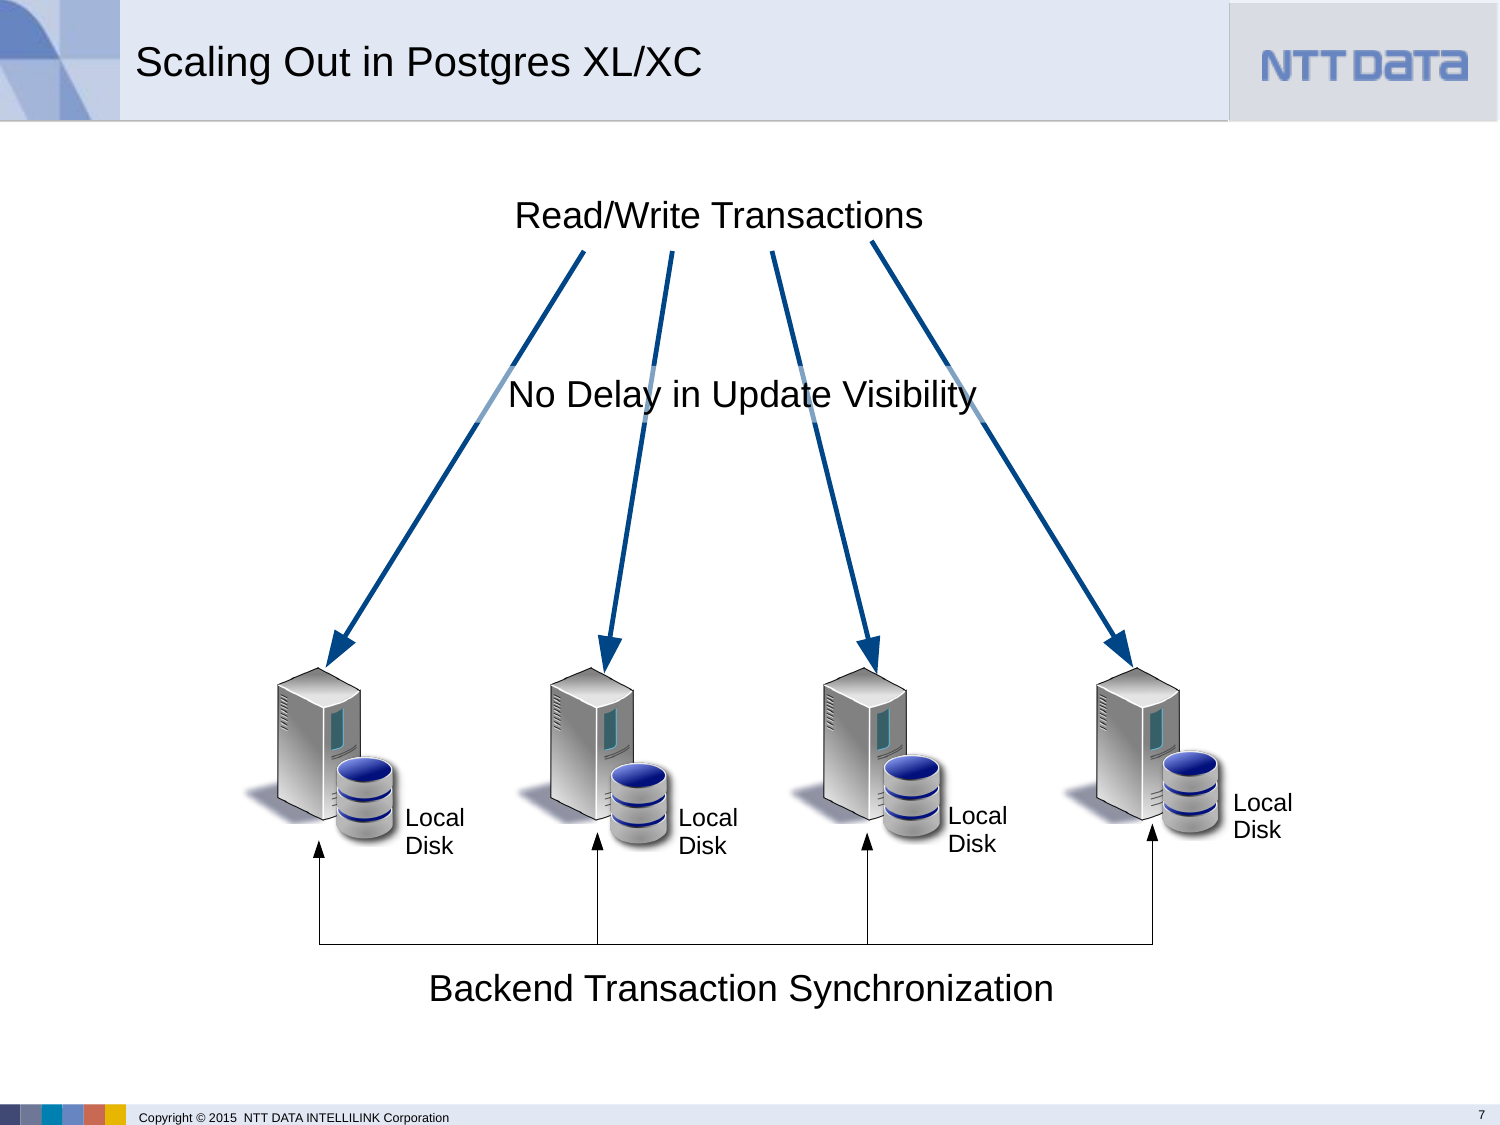

# Scaling Out in Postgres XL/XC
Read/Write Transactions
No Delay in Update Visibility
Local Disk
Local Disk
Local Disk
Local Disk
Backend Transaction Synchronization